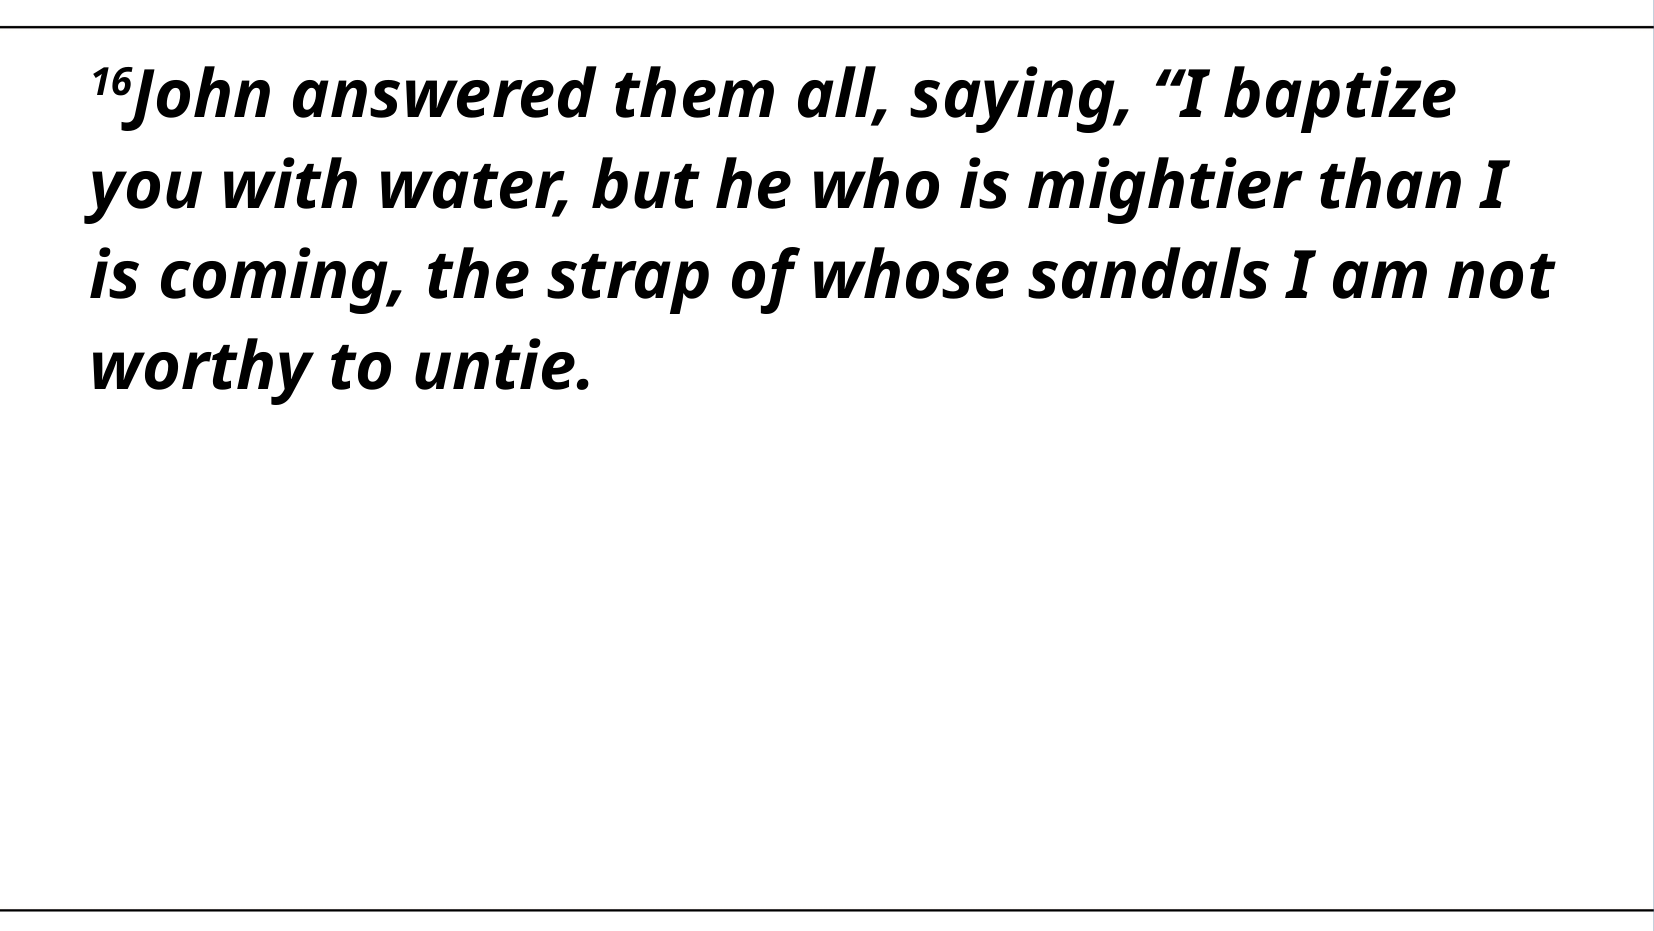

16John answered them all, saying, “I baptize you with water, but he who is mightier than I is coming, the strap of whose sandals I am not worthy to untie.